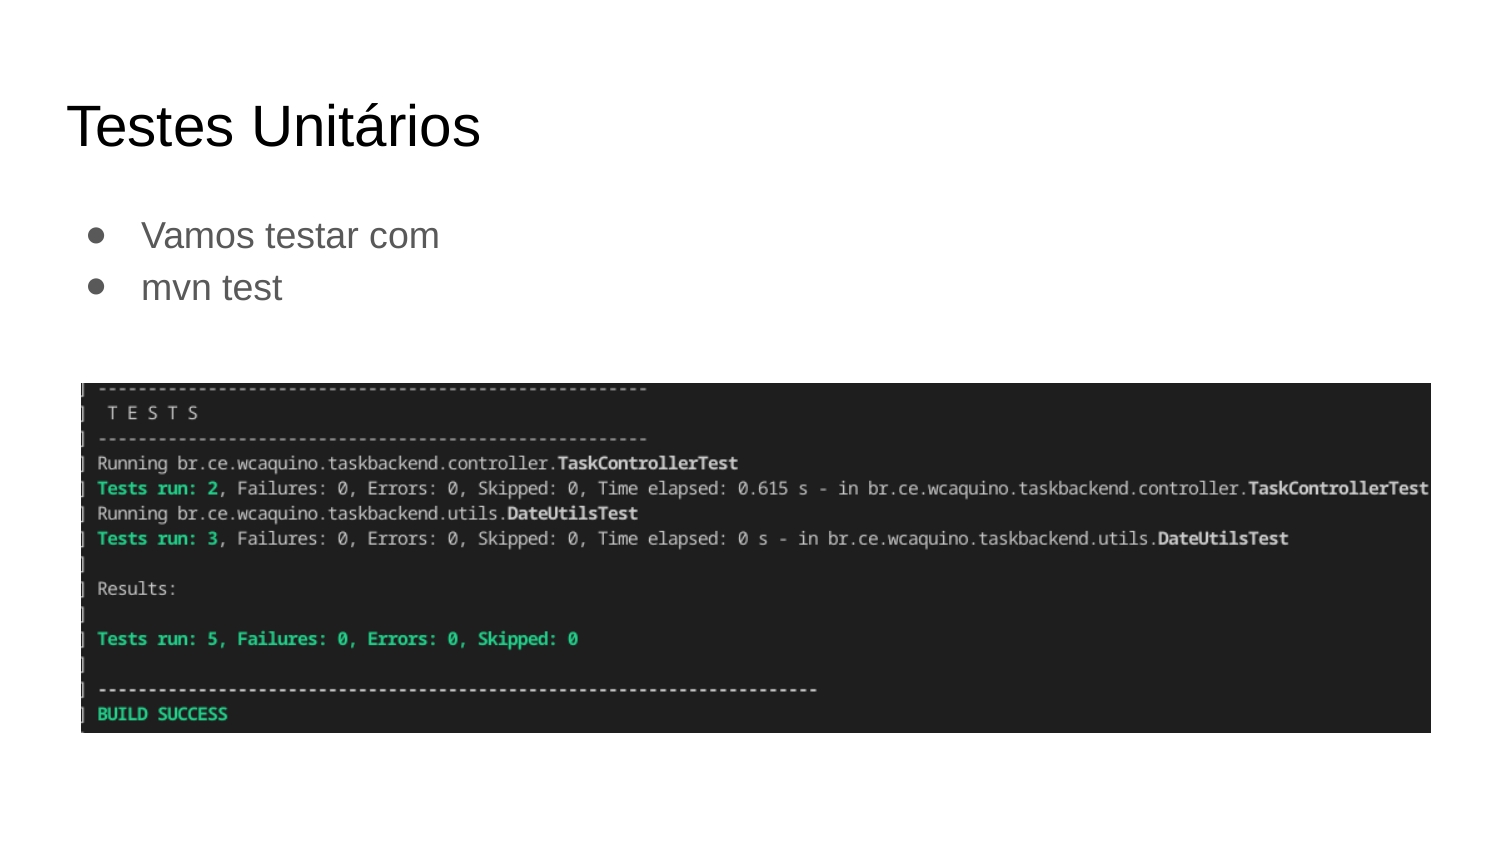

# Testes Unitários
Vamos testar com
mvn test